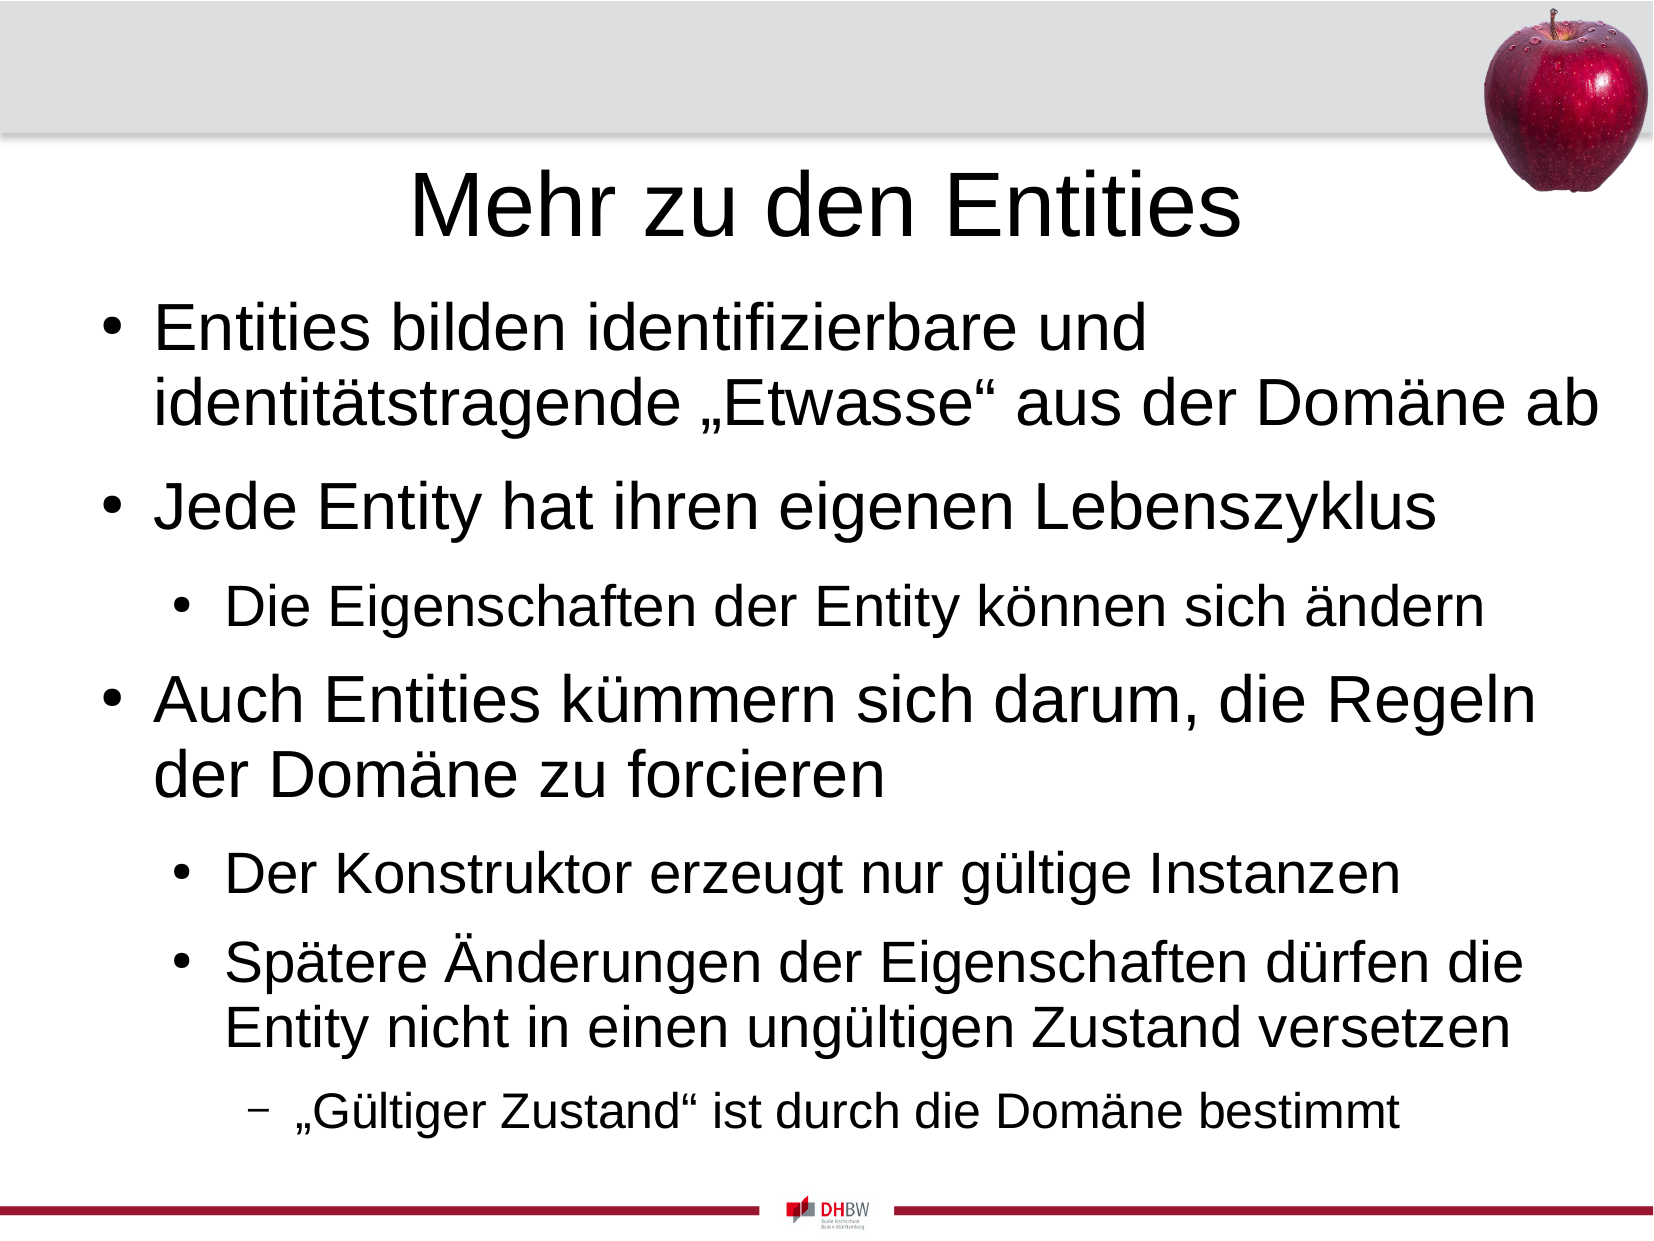

# Mehr zu den Entities
Entities bilden identifizierbare und identitätstragende „Etwasse“ aus der Domäne ab
Jede Entity hat ihren eigenen Lebenszyklus
Die Eigenschaften der Entity können sich ändern
Auch Entities kümmern sich darum, die Regeln der Domäne zu forcieren
Der Konstruktor erzeugt nur gültige Instanzen
Spätere Änderungen der Eigenschaften dürfen die Entity nicht in einen ungültigen Zustand versetzen
„Gültiger Zustand“ ist durch die Domäne bestimmt